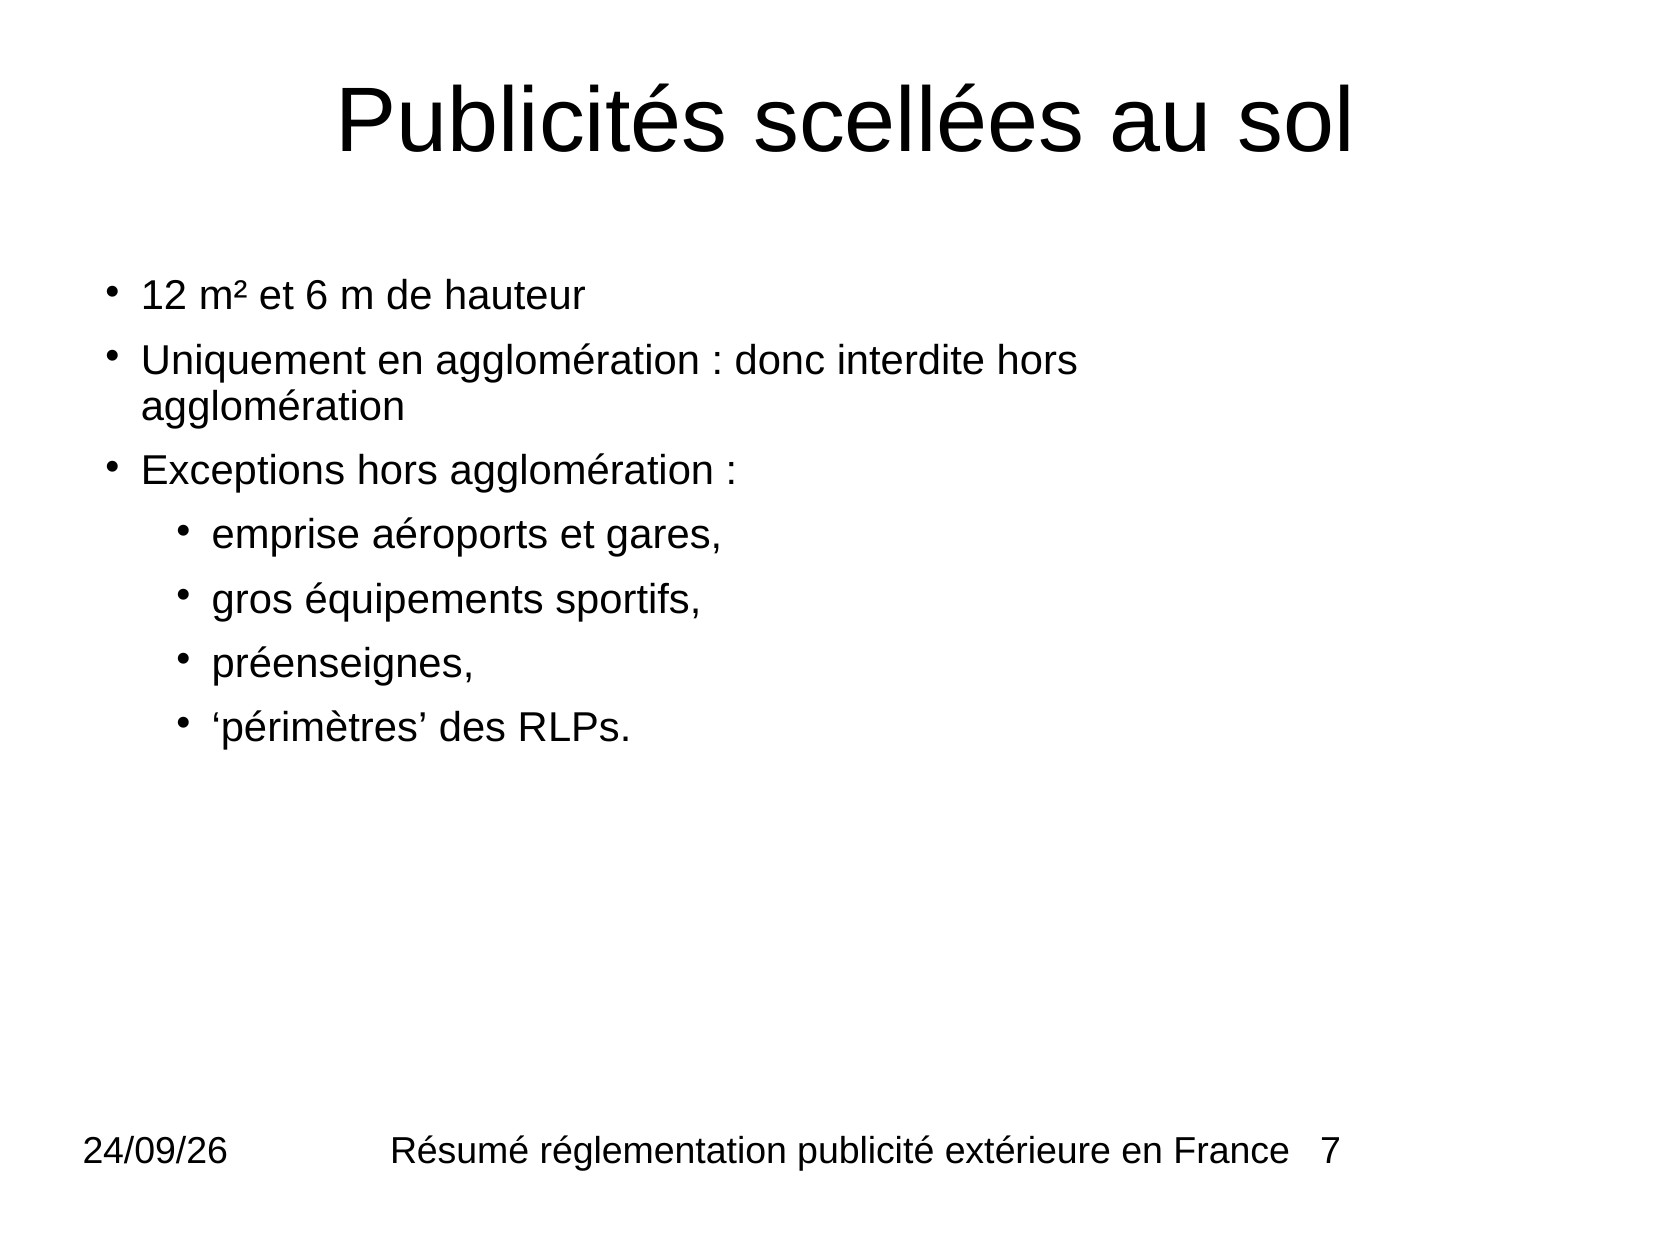

# Publicités scellées au sol
12 m² et 6 m de hauteur
Uniquement en agglomération : donc interdite hors agglomération
Exceptions hors agglomération :
emprise aéroports et gares,
gros équipements sportifs,
préenseignes,
‘périmètres’ des RLPs.
Résumé réglementation publicité extérieure en France
7